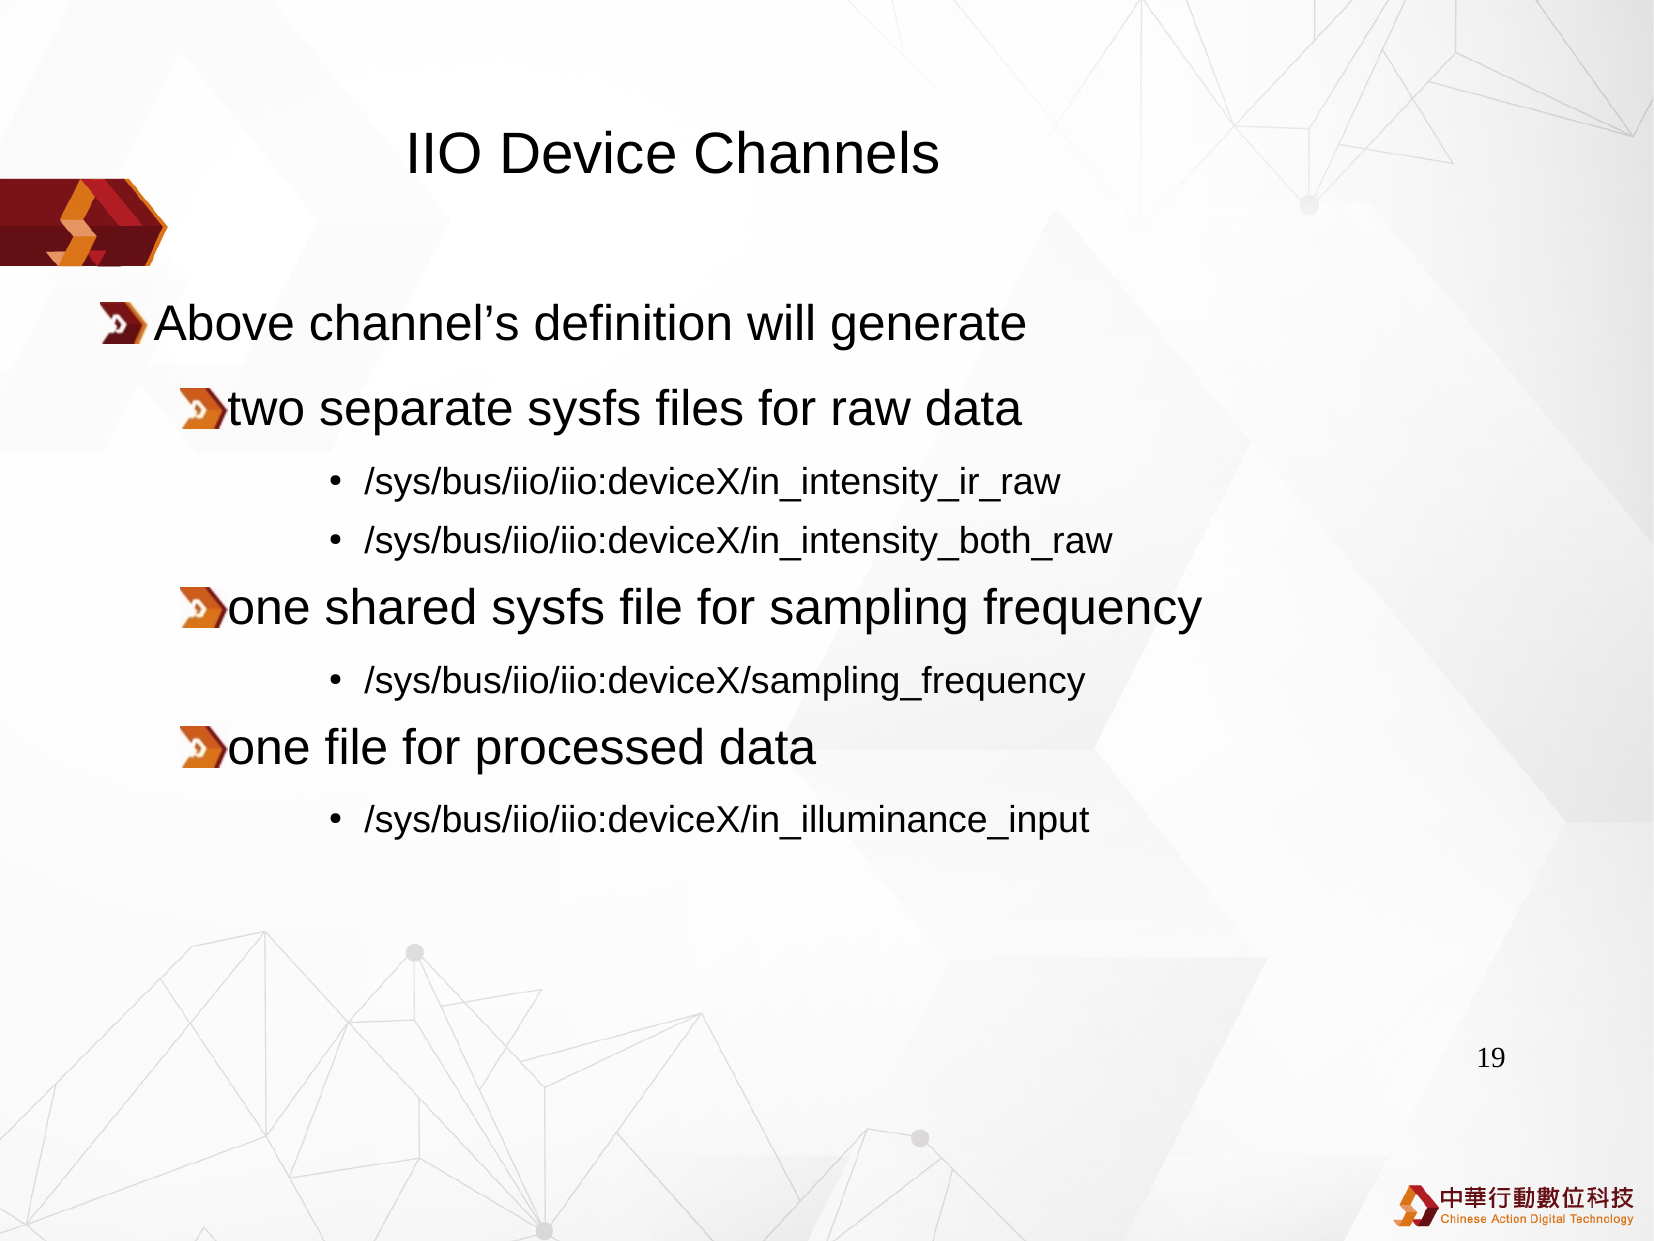

# IIO Device Channels
Above channel’s definition will generate
two separate sysfs files for raw data
/sys/bus/iio/iio:deviceX/in_intensity_ir_raw
/sys/bus/iio/iio:deviceX/in_intensity_both_raw
one shared sysfs file for sampling frequency
/sys/bus/iio/iio:deviceX/sampling_frequency
one file for processed data
/sys/bus/iio/iio:deviceX/in_illuminance_input
19